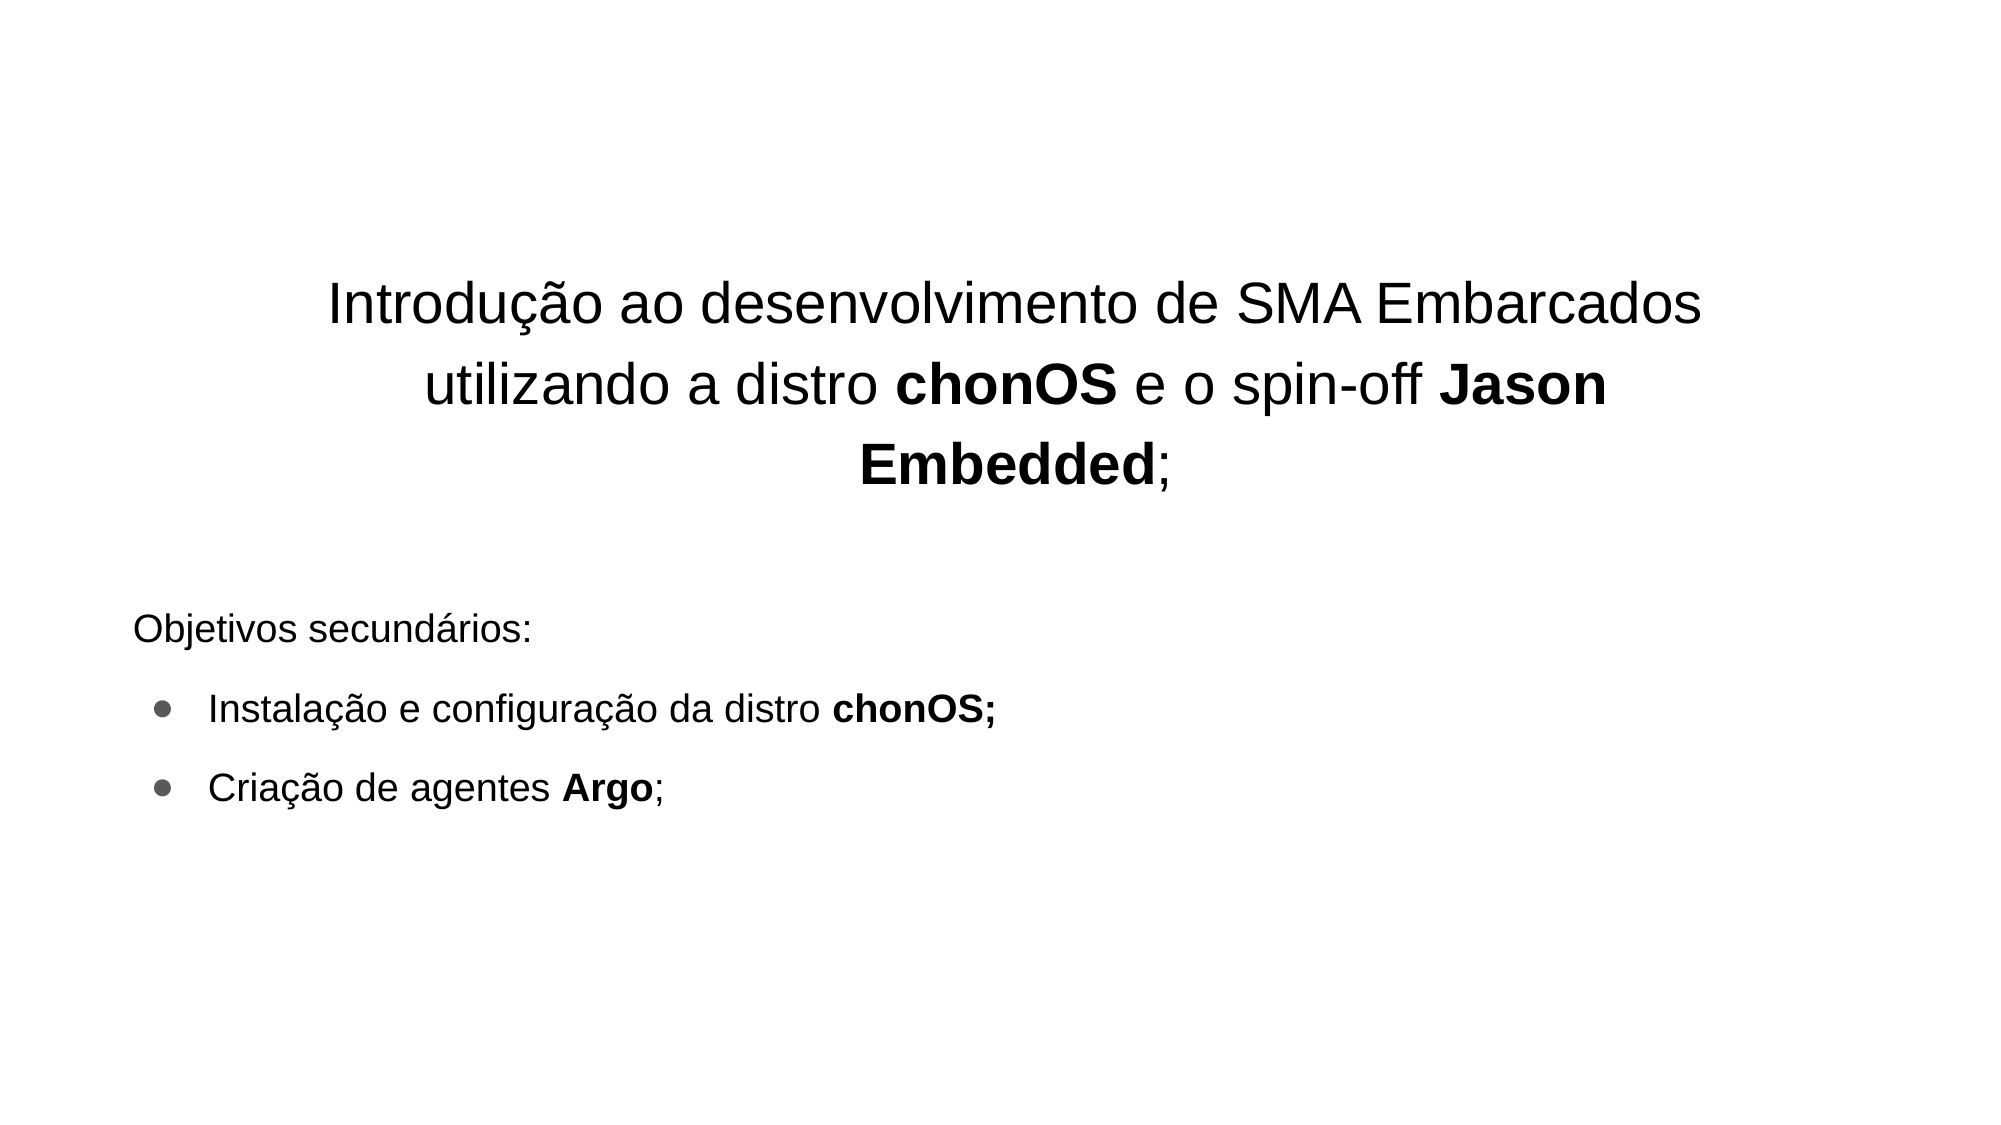

Objetivo
Introdução ao desenvolvimento de SMA Embarcados utilizando a distro chonOS e o spin-off Jason Embedded;
Objetivos secundários:
Instalação e configuração da distro chonOS;
Criação de agentes Argo;